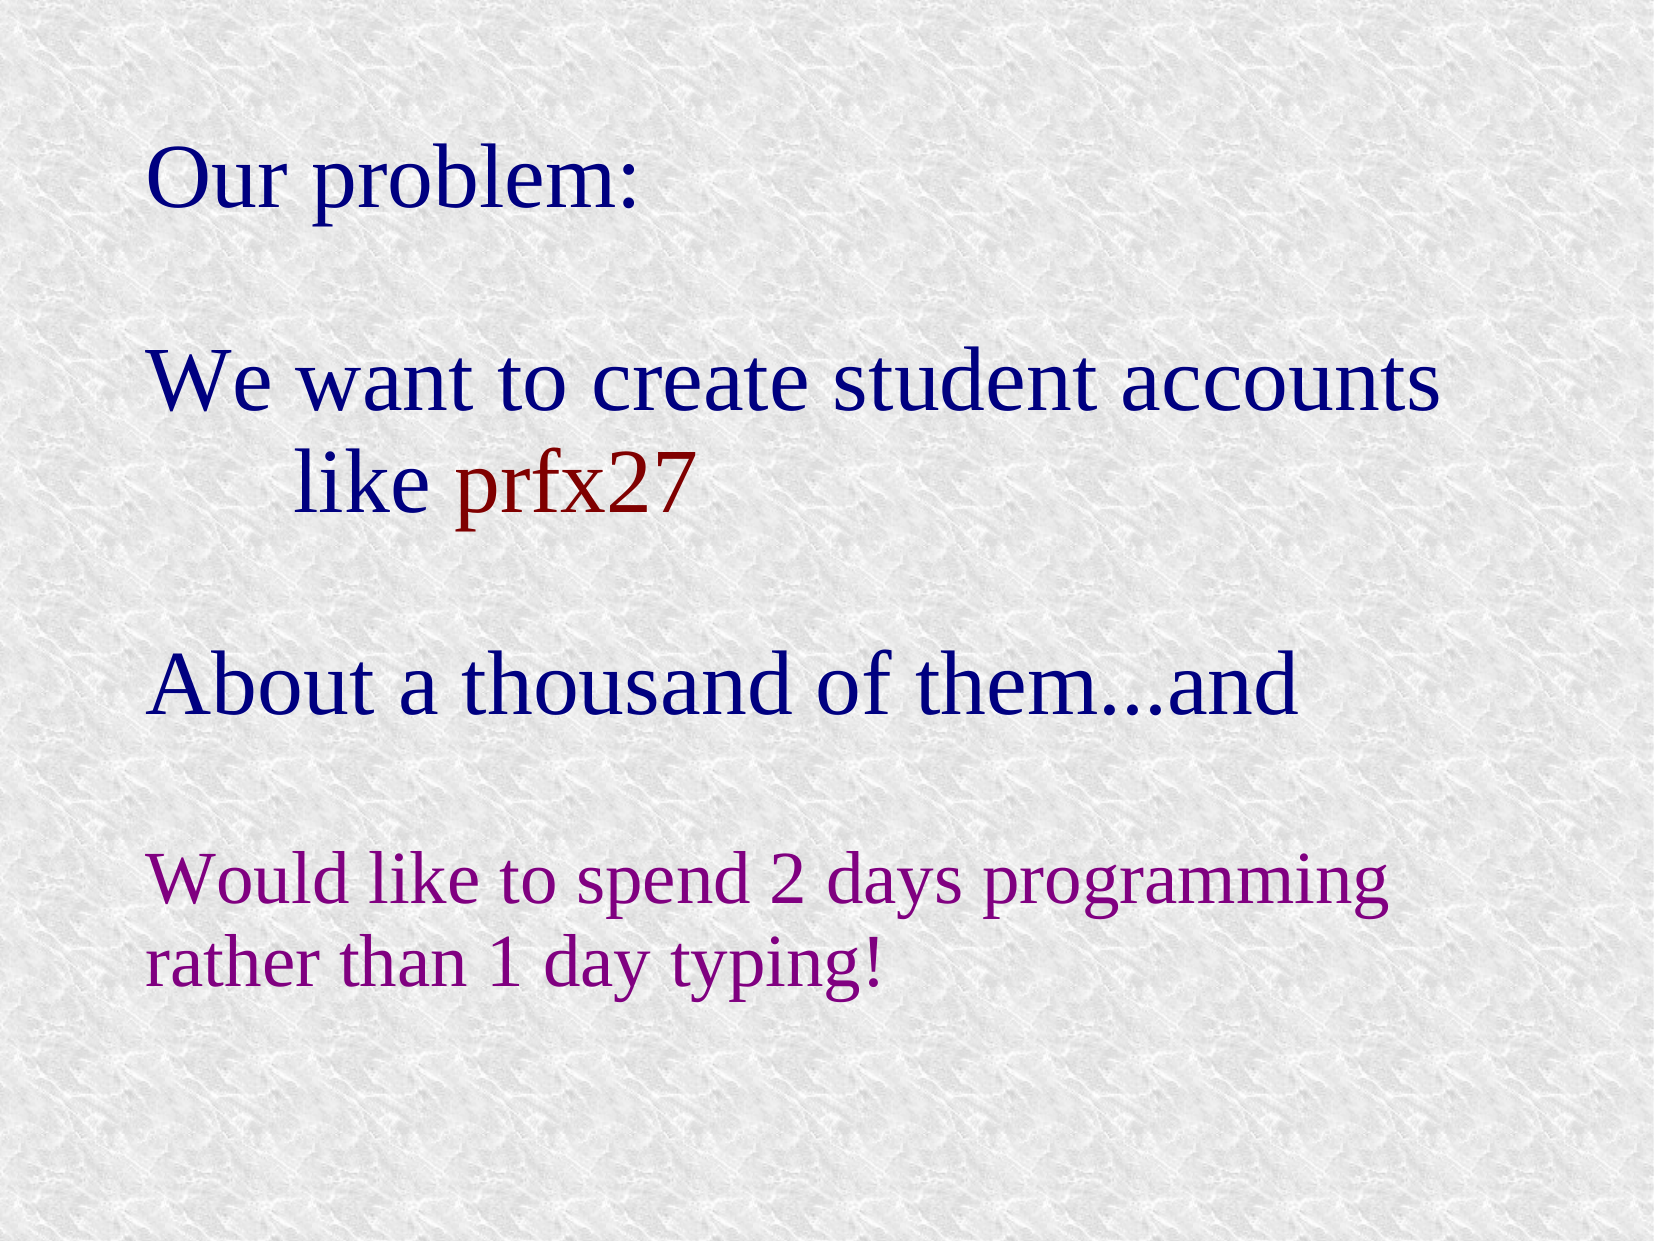

# Our problem: We want to create student accounts like prfx27 About a thousand of them...and Would like to spend 2 days programming rather than 1 day typing!